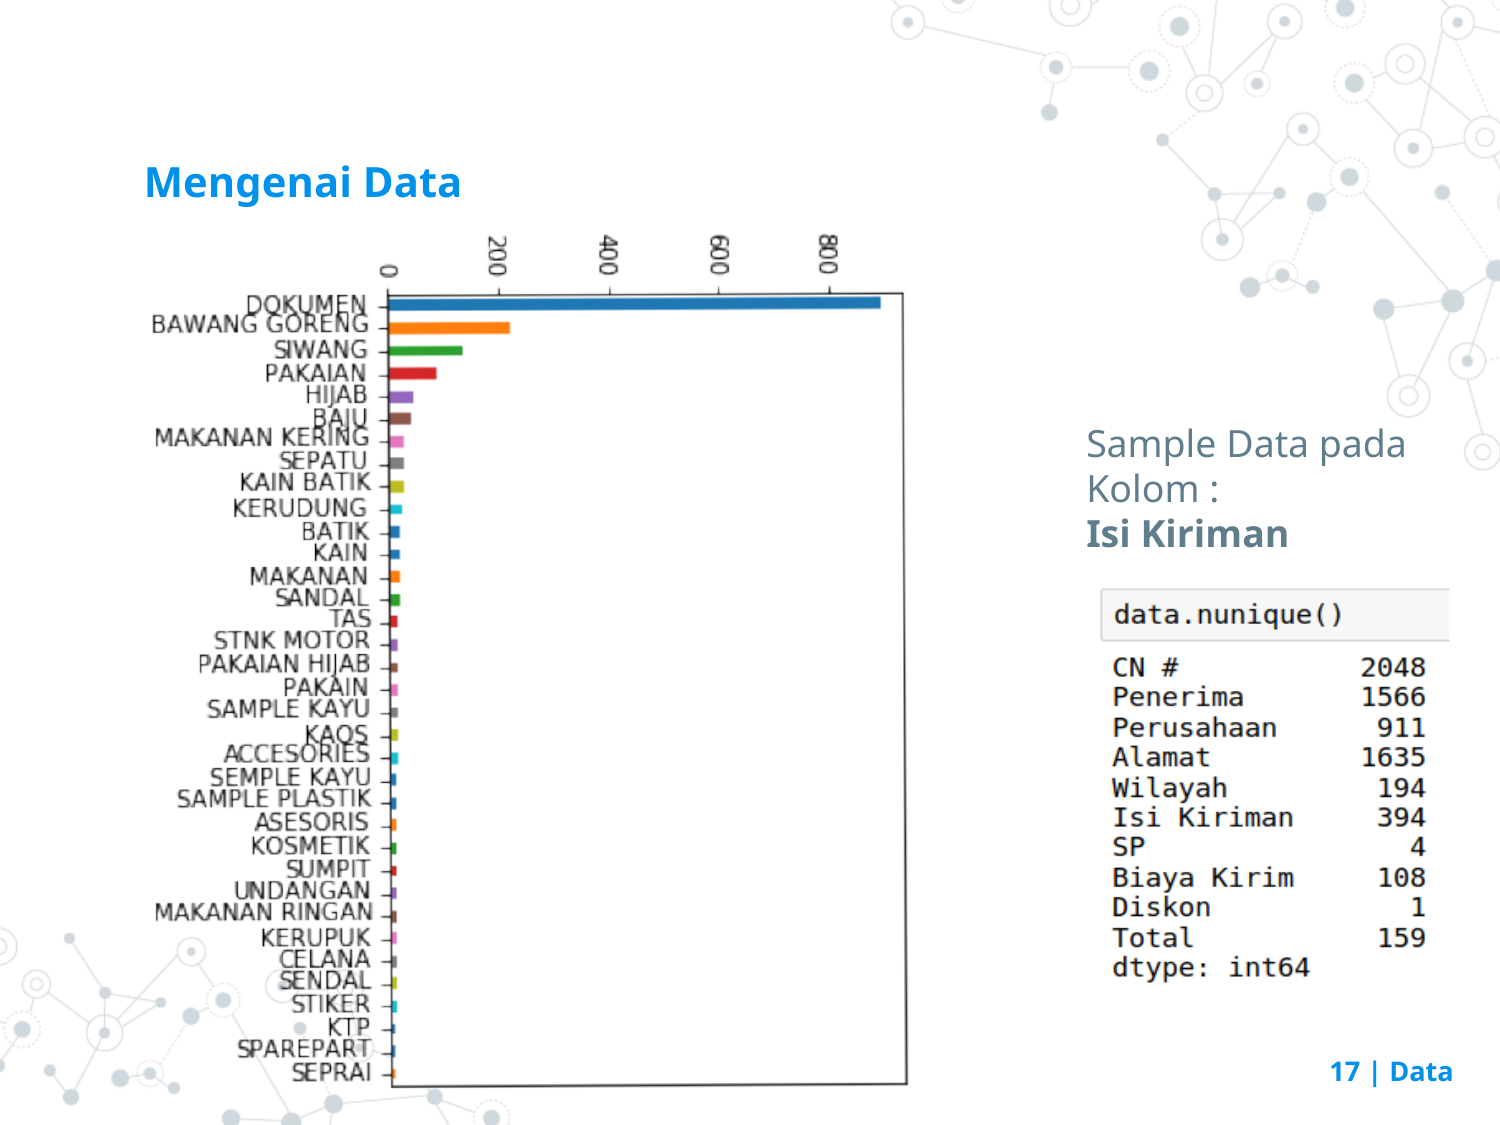

# Mengenai Data
Sample Data pada
Kolom :
Isi Kiriman
 | Data